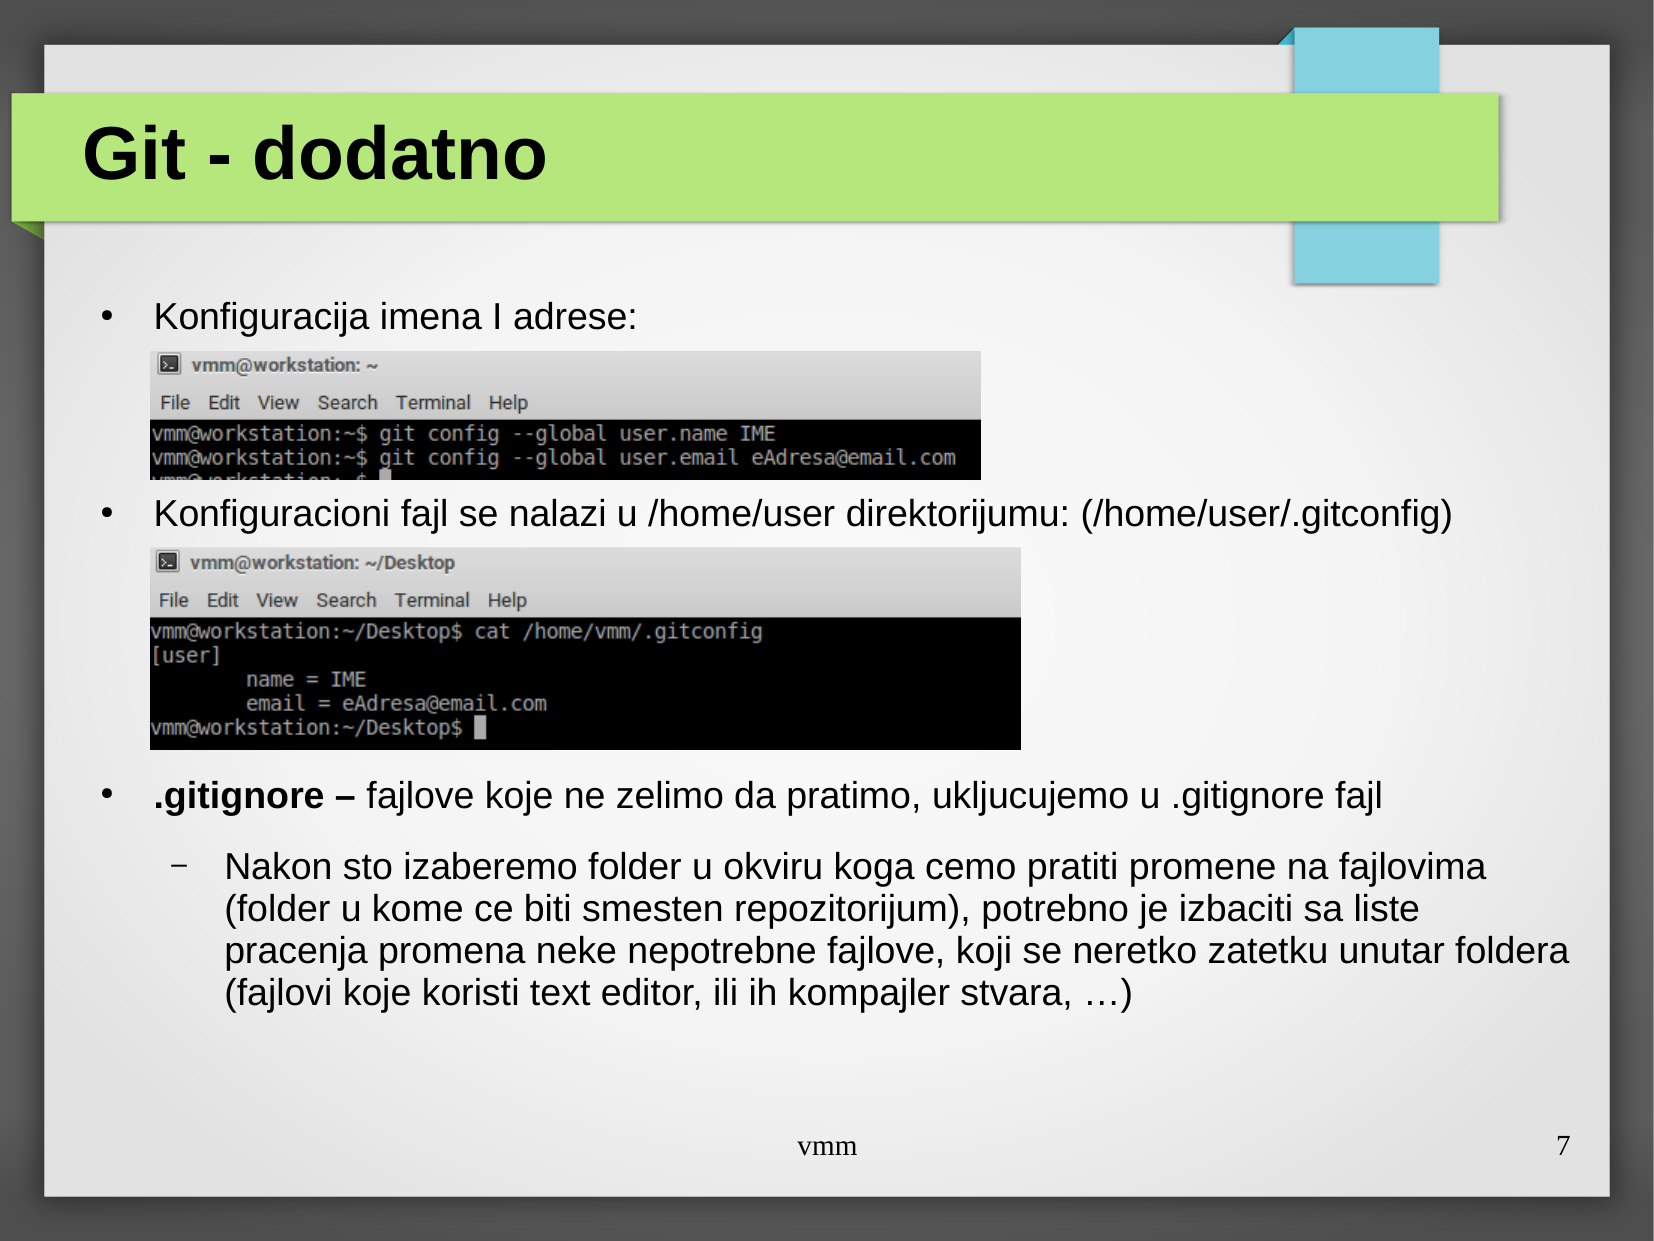

# Git - dodatno
Konfiguracija imena I adrese:
Konfiguracioni fajl se nalazi u /home/user direktorijumu: (/home/user/.gitconfig)
.gitignore – fajlove koje ne zelimo da pratimo, ukljucujemo u .gitignore fajl
Nakon sto izaberemo folder u okviru koga cemo pratiti promene na fajlovima (folder u kome ce biti smesten repozitorijum), potrebno je izbaciti sa liste pracenja promena neke nepotrebne fajlove, koji se neretko zatetku unutar foldera (fajlovi koje koristi text editor, ili ih kompajler stvara, …)
vmm
7